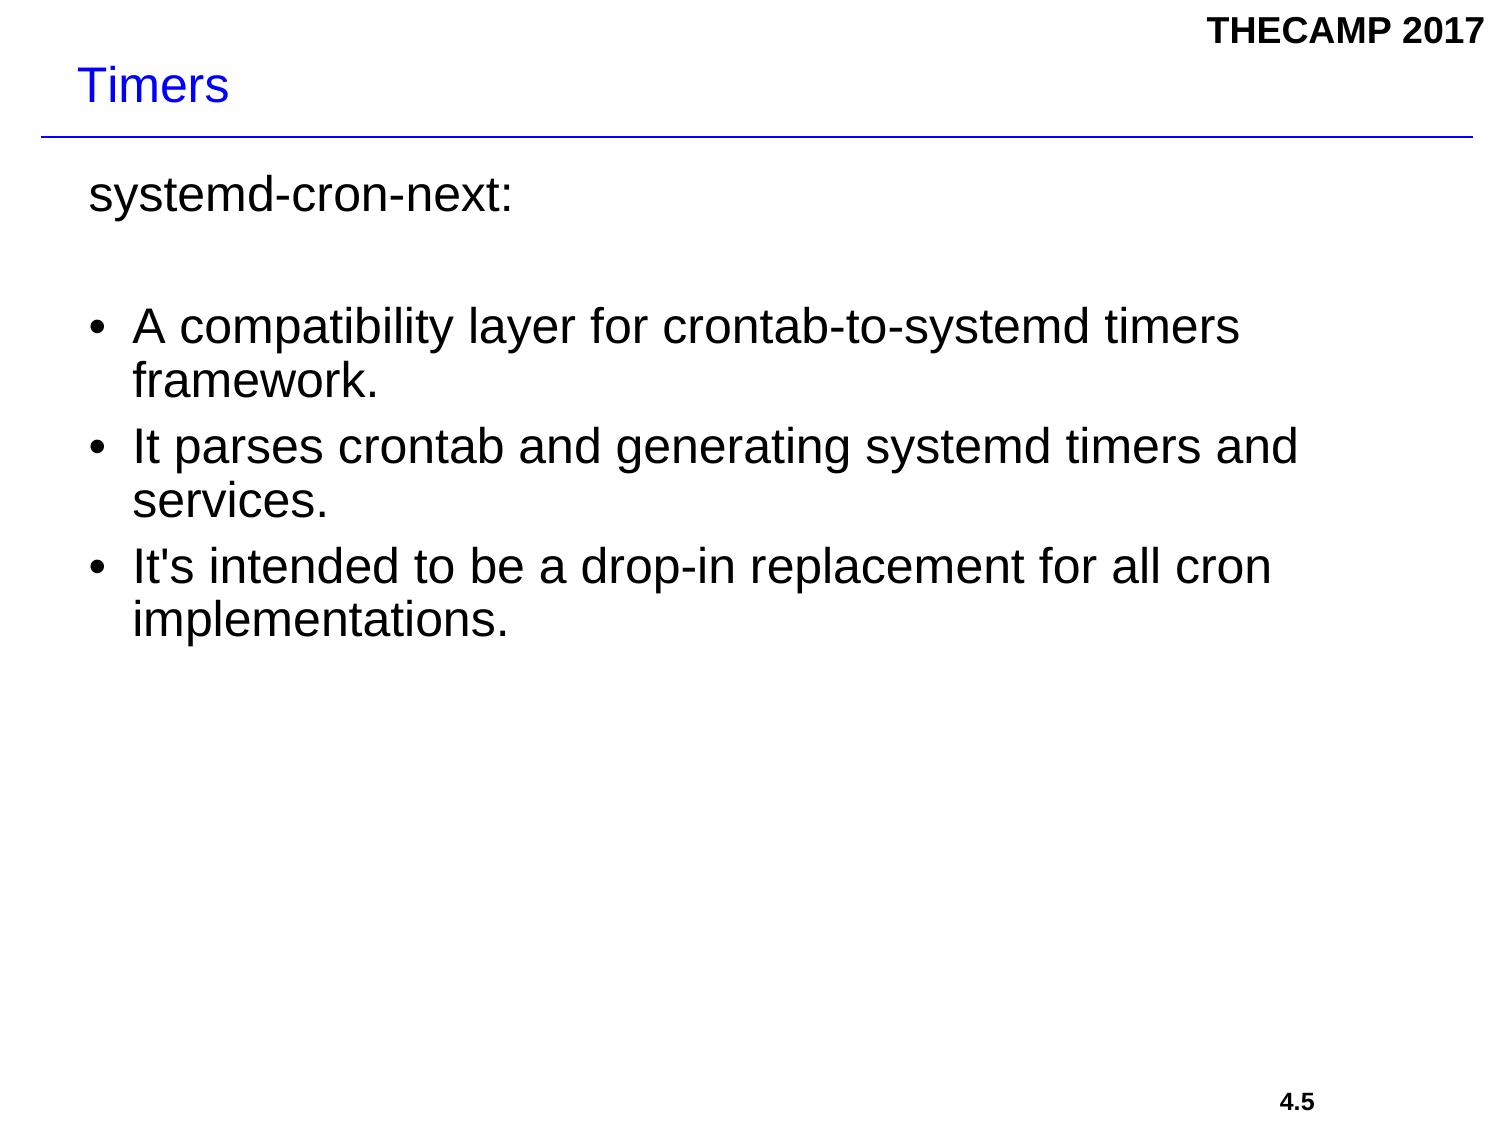

# Timers
systemd-cron-next:
A compatibility layer for crontab-to-systemd timers framework.
It parses crontab and generating systemd timers and services.
It's intended to be a drop-in replacement for all cron implementations.